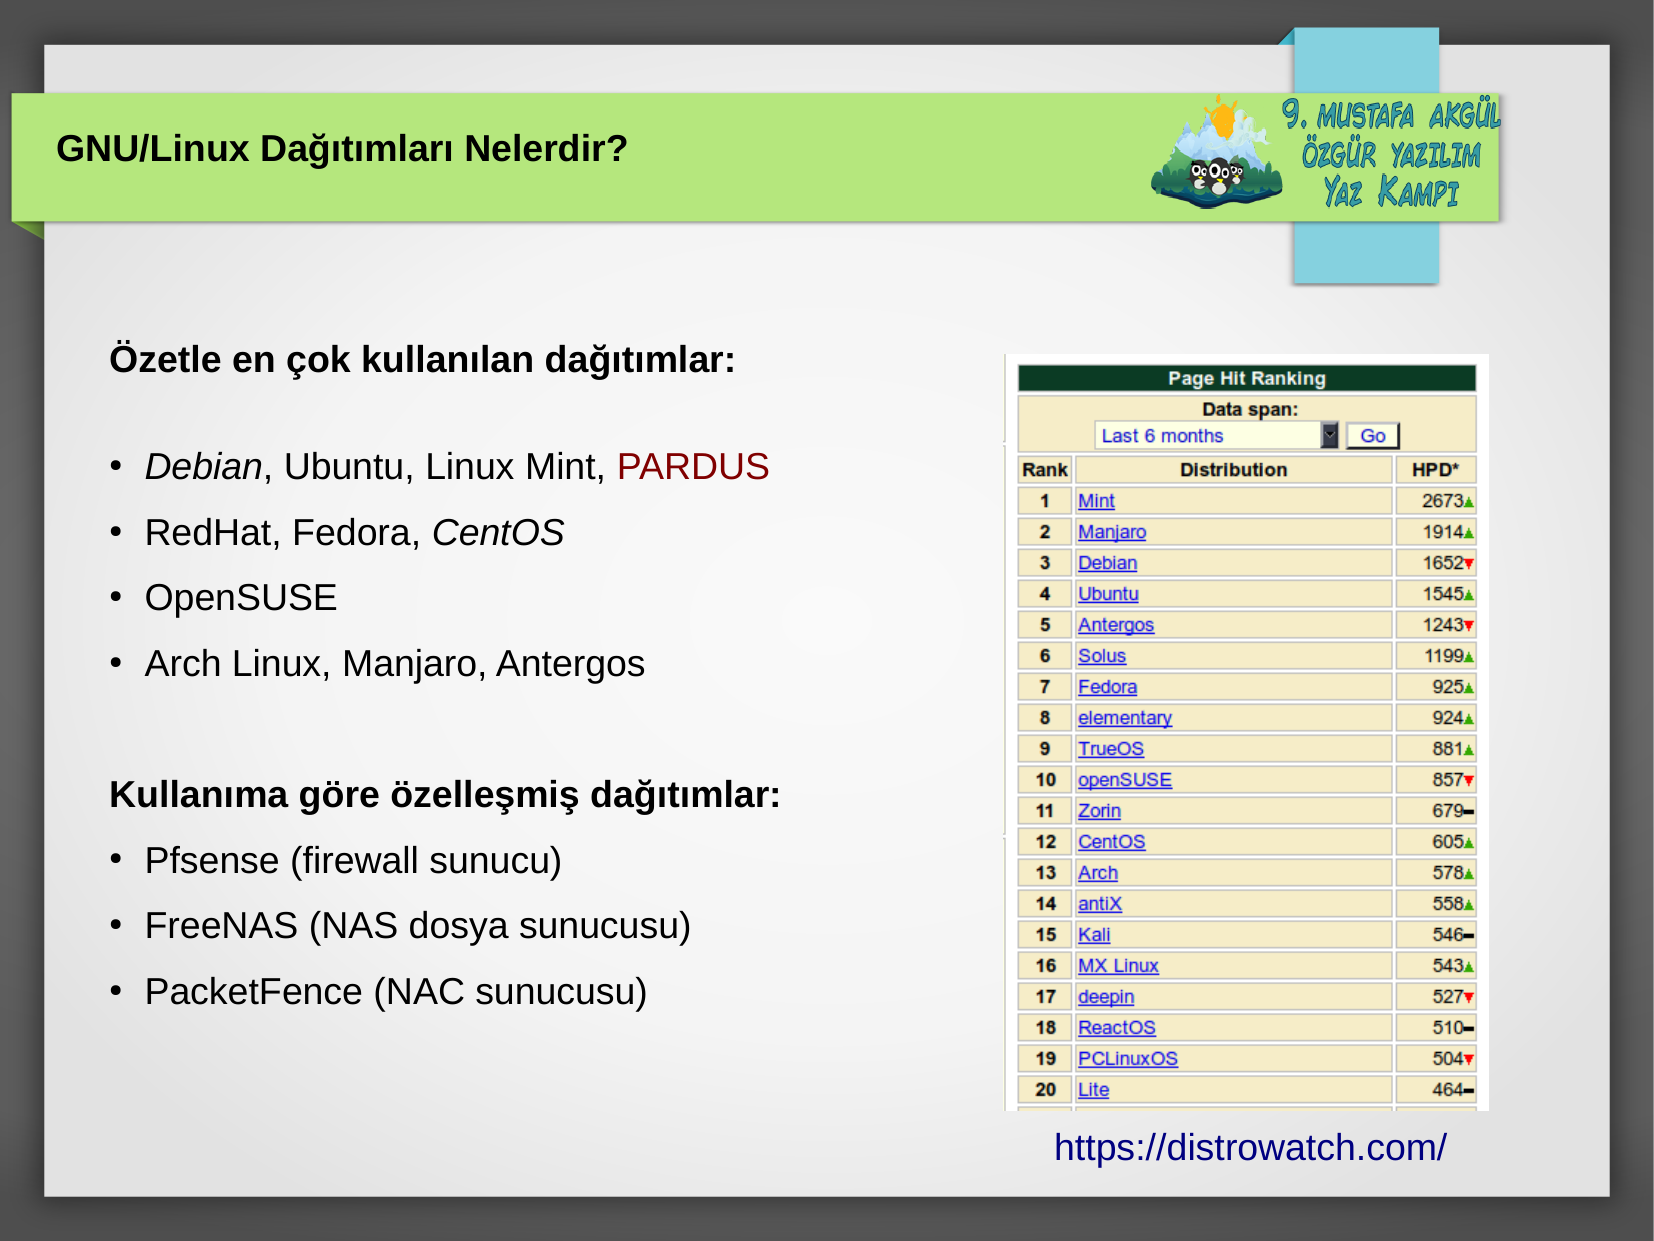

GNU/Linux Dağıtımları Nelerdir?
Özetle en çok kullanılan dağıtımlar:
Debian, Ubuntu, Linux Mint, PARDUS
RedHat, Fedora, CentOS
OpenSUSE
Arch Linux, Manjaro, Antergos
Kullanıma göre özelleşmiş dağıtımlar:
Pfsense (firewall sunucu)
FreeNAS (NAS dosya sunucusu)
PacketFence (NAC sunucusu)
https://distrowatch.com/